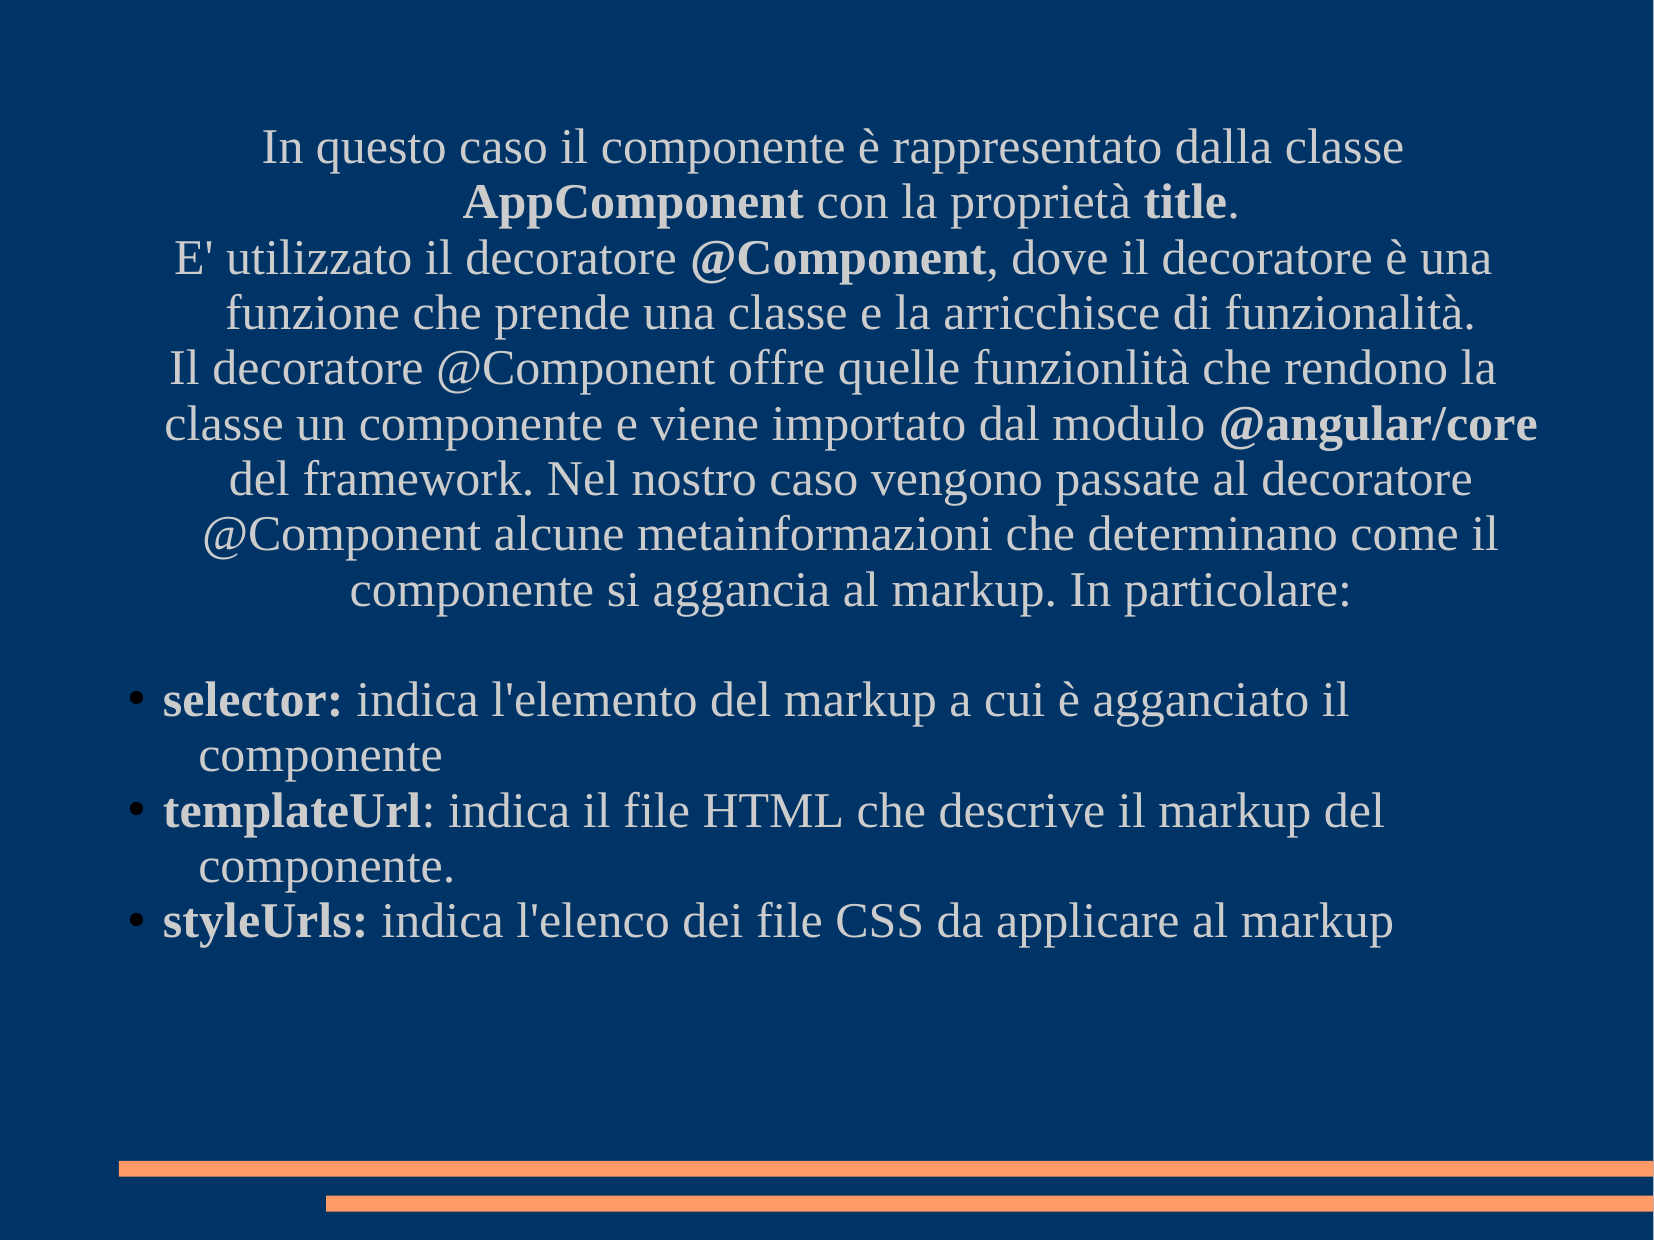

# In questo caso il componente è rappresentato dalla classe AppComponent con la proprietà title.
E' utilizzato il decoratore @Component, dove il decoratore è una funzione che prende una classe e la arricchisce di funzionalità.
Il decoratore @Component offre quelle funzionlità che rendono la classe un componente e viene importato dal modulo @angular/core del framework. Nel nostro caso vengono passate al decoratore @Component alcune metainformazioni che determinano come il componente si aggancia al markup. In particolare:
selector: indica l'elemento del markup a cui è agganciato il componente
templateUrl: indica il file HTML che descrive il markup del componente.
styleUrls: indica l'elenco dei file CSS da applicare al markup